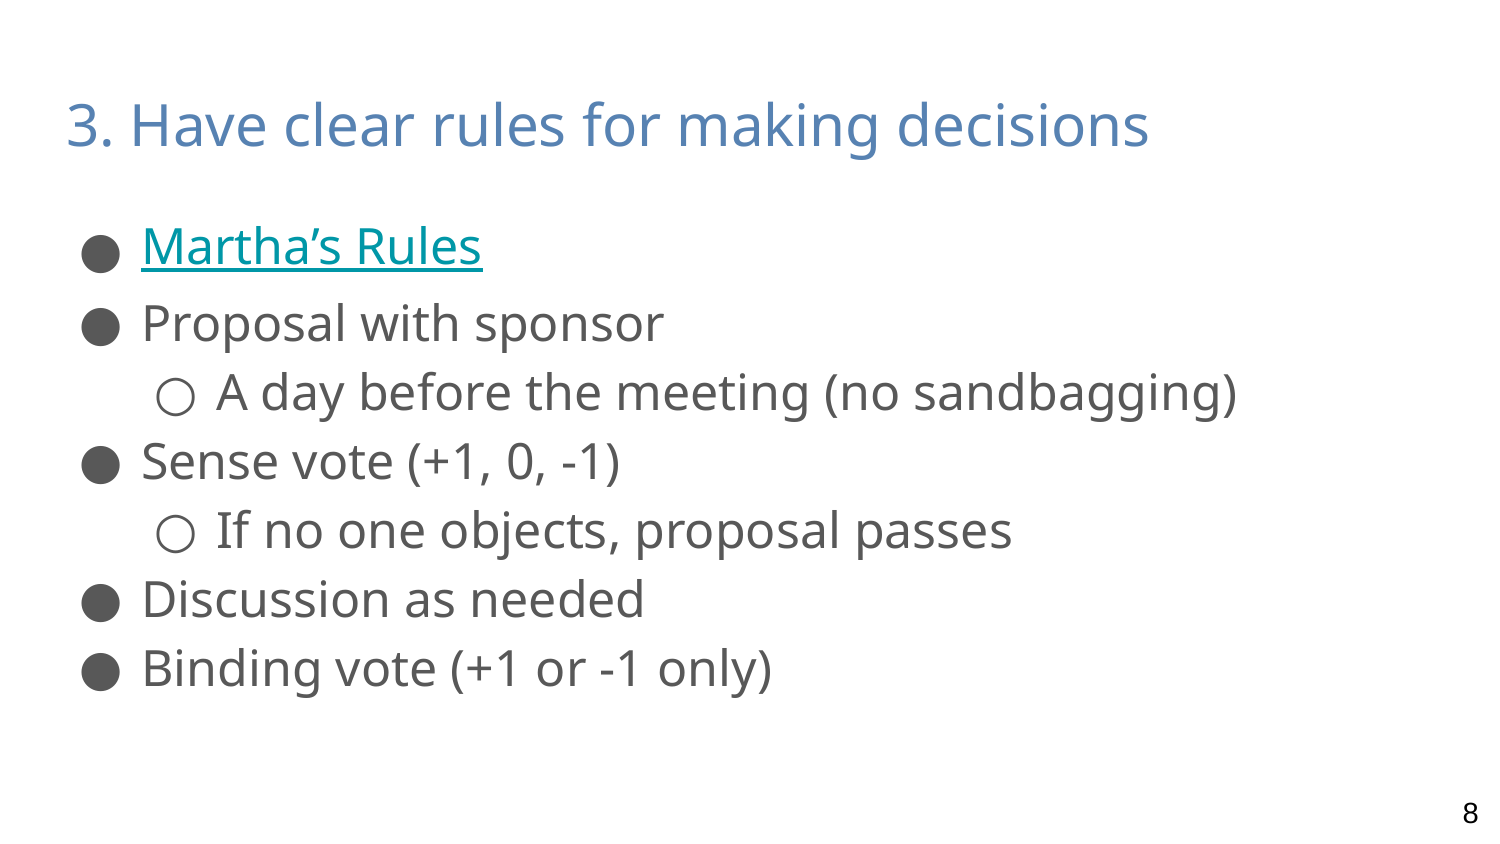

# 3. Have clear rules for making decisions
Martha’s Rules
Proposal with sponsor
A day before the meeting (no sandbagging)
Sense vote (+1, 0, -1)
If no one objects, proposal passes
Discussion as needed
Binding vote (+1 or -1 only)